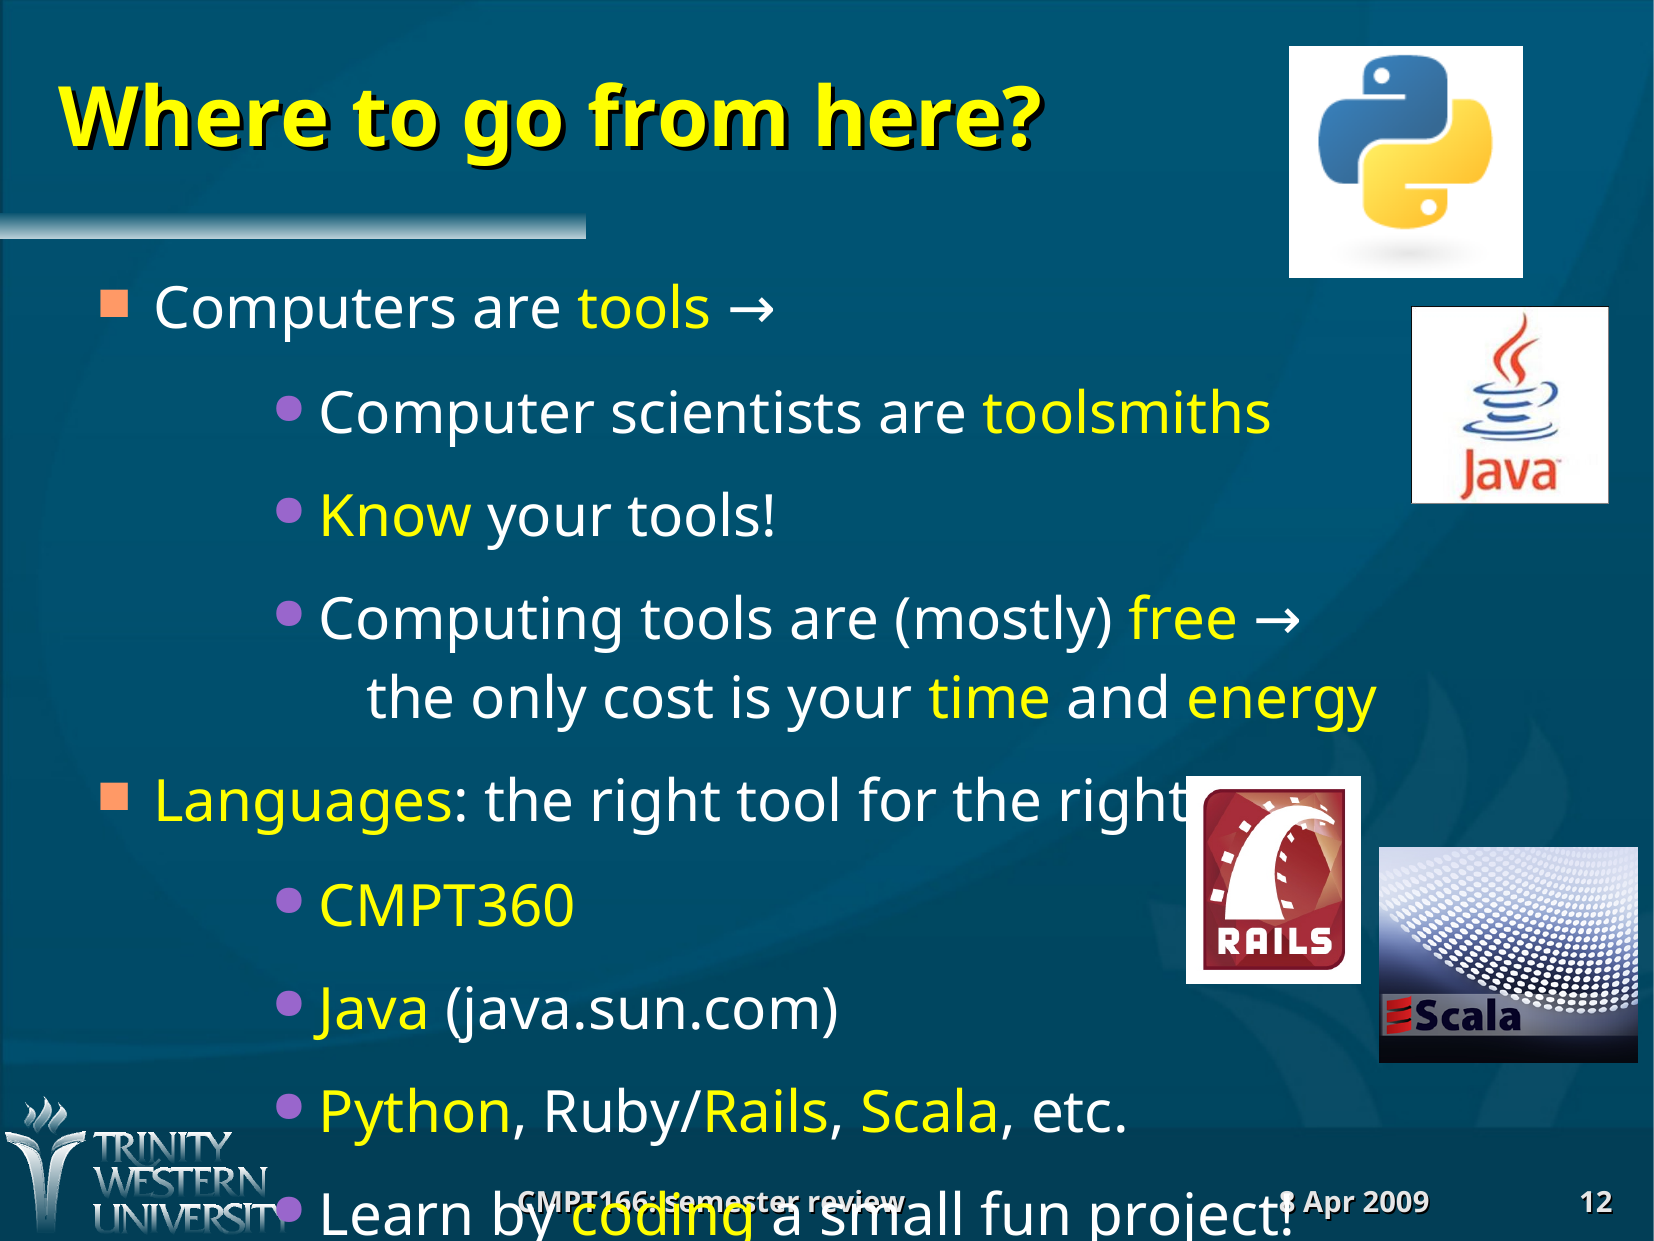

# Where to go from here?
Computers are tools →
Computer scientists are toolsmiths
Know your tools!
Computing tools are (mostly) free →
the only cost is your time and energy
Languages: the right tool for the right job
CMPT360
Java (java.sun.com)
Python, Ruby/Rails, Scala, etc.
Learn by coding a small fun project!
CMPT166: semester review
8 Apr 2009
12